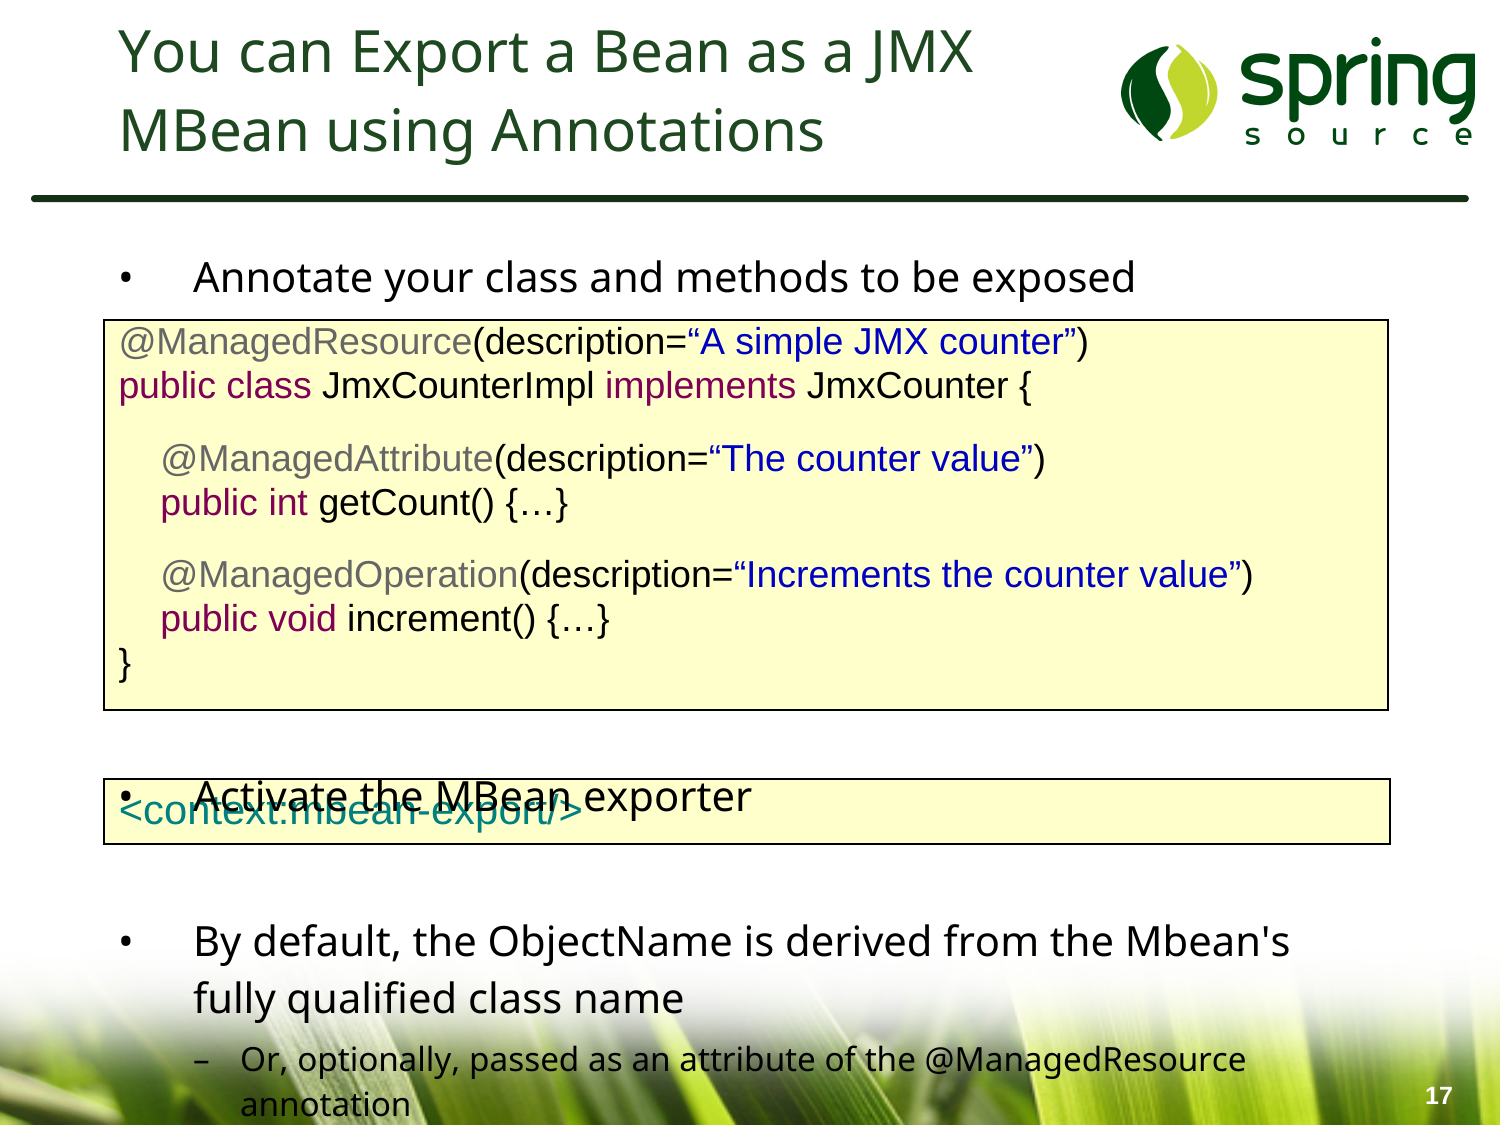

# You can Export a Bean as a JMX MBean using Annotations
Annotate your class and methods to be exposed
Activate the MBean exporter
By default, the ObjectName is derived from the Mbean's fully qualified class name
Or, optionally, passed as an attribute of the @ManagedResource annotation
@ManagedResource(description=“A simple JMX counter”)
public class JmxCounterImpl implements JmxCounter {
 @ManagedAttribute(description=“The counter value”)
 public int getCount() {…}
 @ManagedOperation(description=“Increments the counter value”)
 public void increment() {…}
}
<context:mbean-export/>